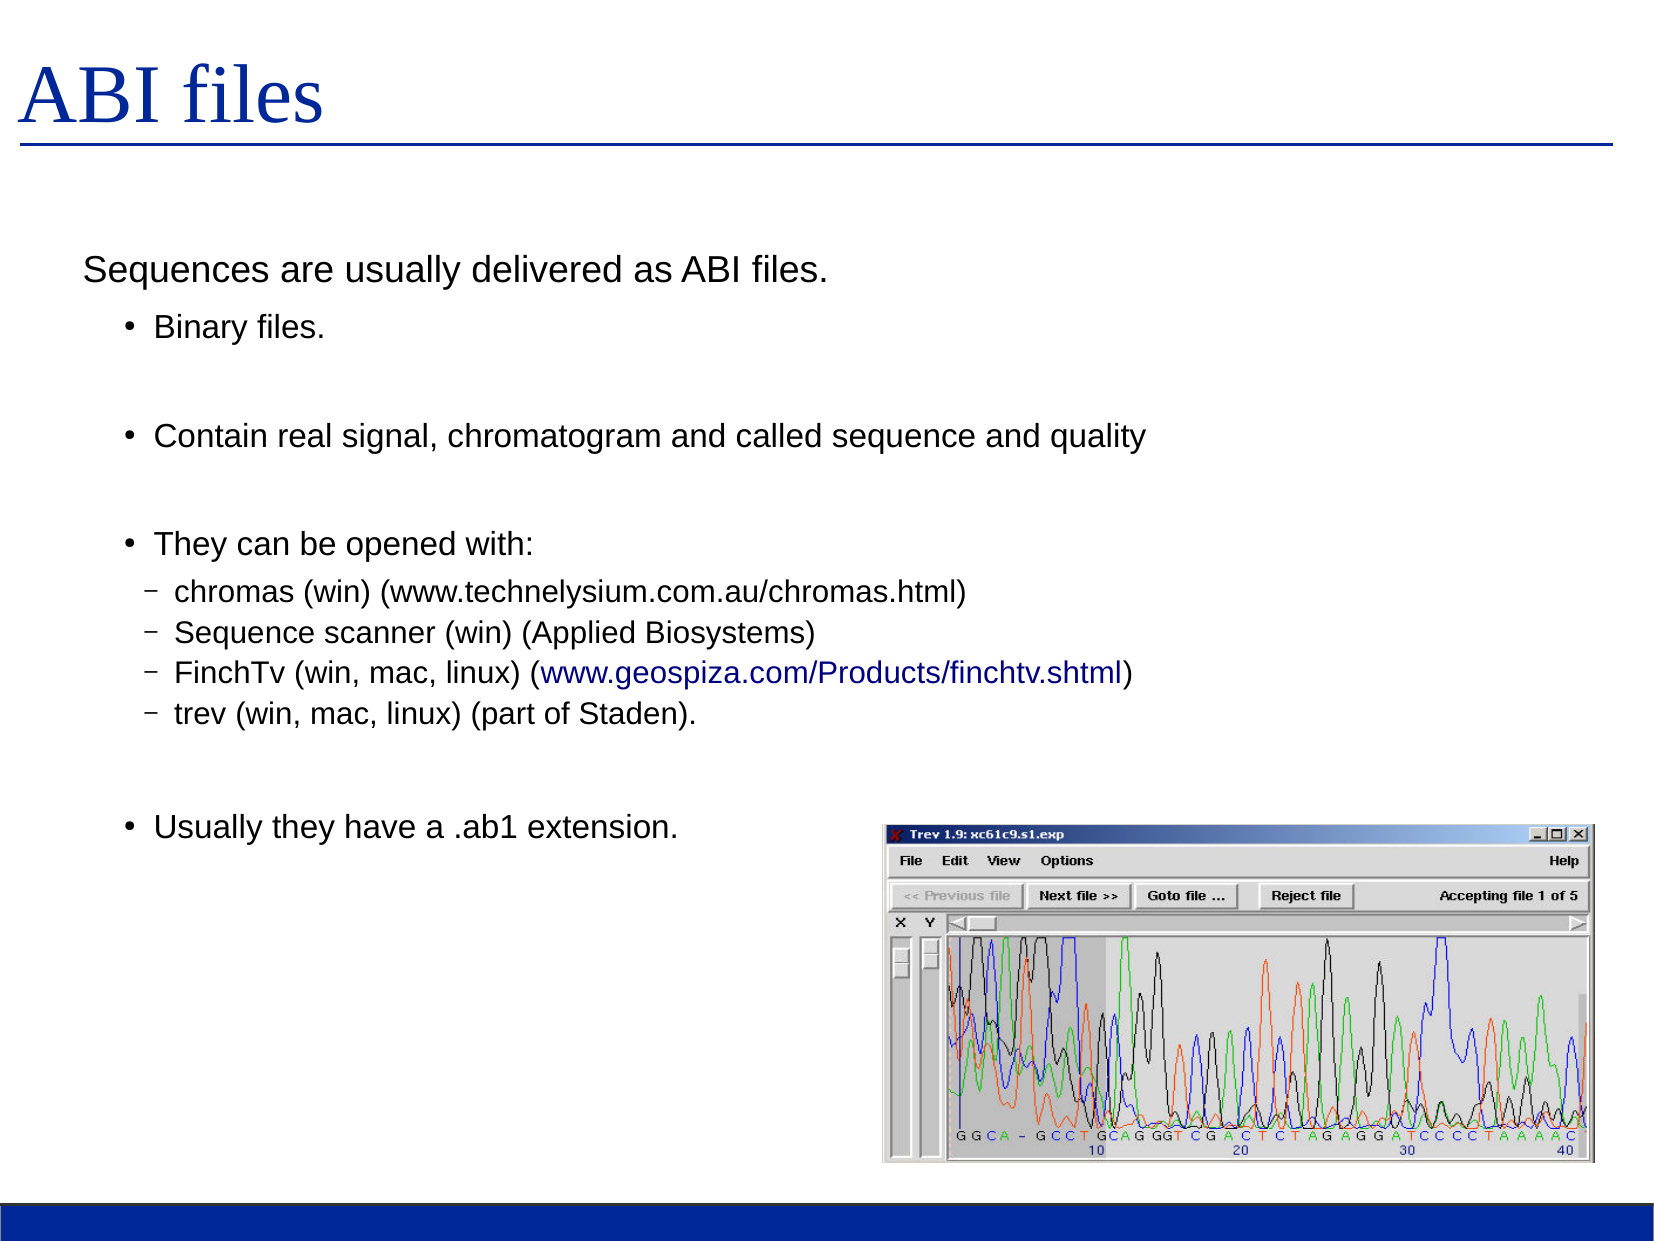

# ABI files
Sequences are usually delivered as ABI files.
Binary files.
Contain real signal, chromatogram and called sequence and quality
They can be opened with:
chromas (win) (www.technelysium.com.au/chromas.html)
Sequence scanner (win) (Applied Biosystems)
FinchTv (win, mac, linux) (www.geospiza.com/Products/finchtv.shtml)
trev (win, mac, linux) (part of Staden).
Usually they have a .ab1 extension.